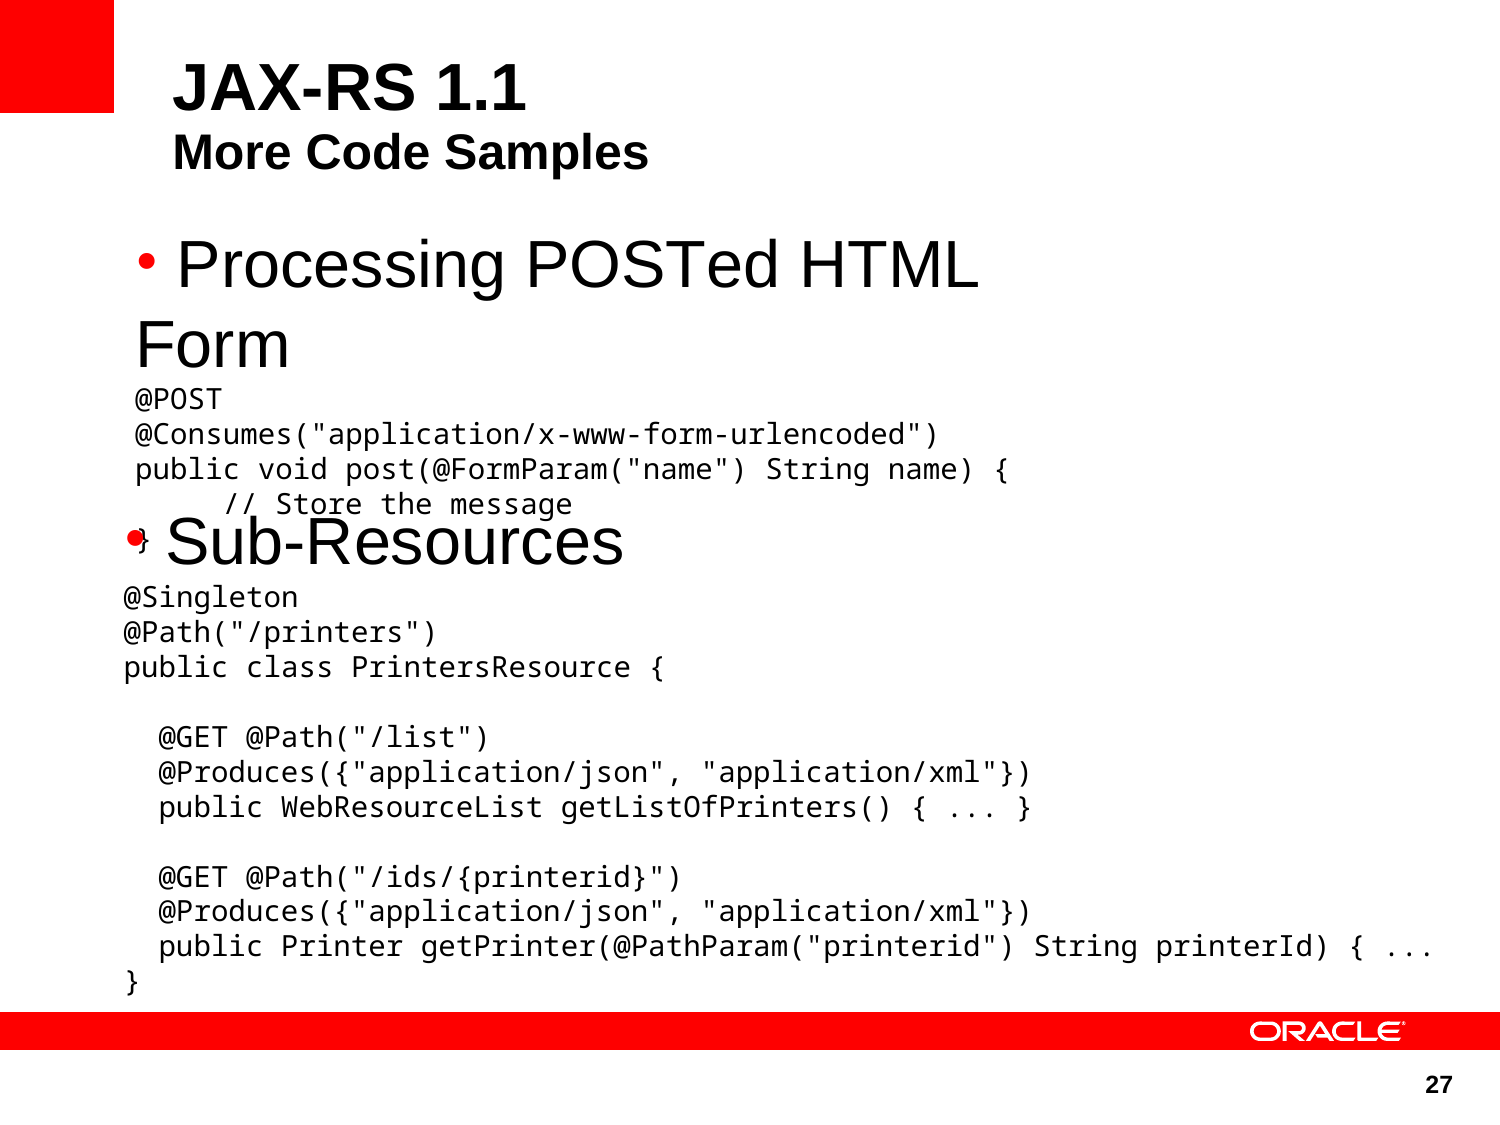

# JAX-RS 1.1 More Code Samples
 Processing POSTed HTML Form
@POST
@Consumes("application/x-www-form-urlencoded")
public void post(@FormParam("name") String name) {
 // Store the message
}
 Sub-Resources
@Singleton
@Path("/printers")
public class PrintersResource {
 @GET @Path("/list")
 @Produces({"application/json", "application/xml"})
 public WebResourceList getListOfPrinters() { ... }
 @GET @Path("/ids/{printerid}")
 @Produces({"application/json", "application/xml"})
 public Printer getPrinter(@PathParam("printerid") String printerId) { ... }